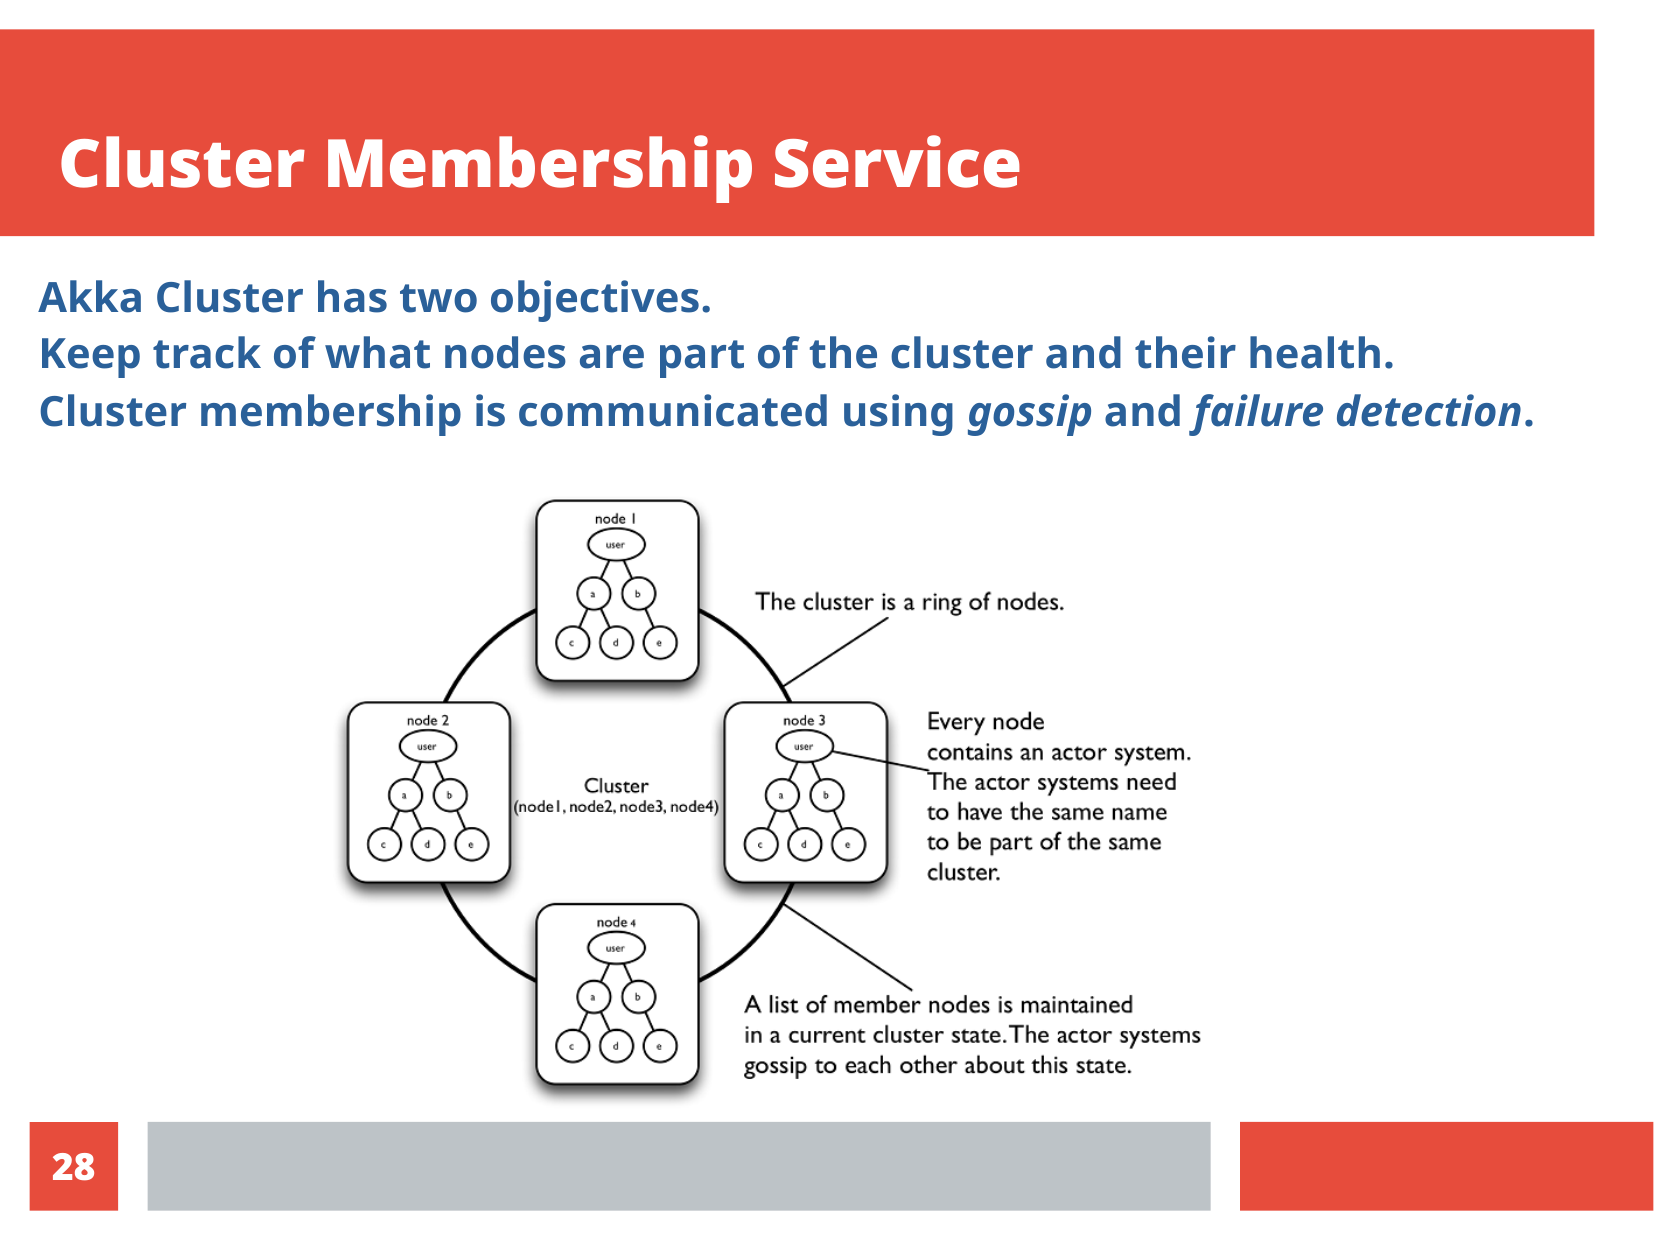

# Cluster Membership Service
Akka Cluster has two objectives.
Keep track of what nodes are part of the cluster and their health.
Cluster membership is communicated using gossip and failure detection.
28